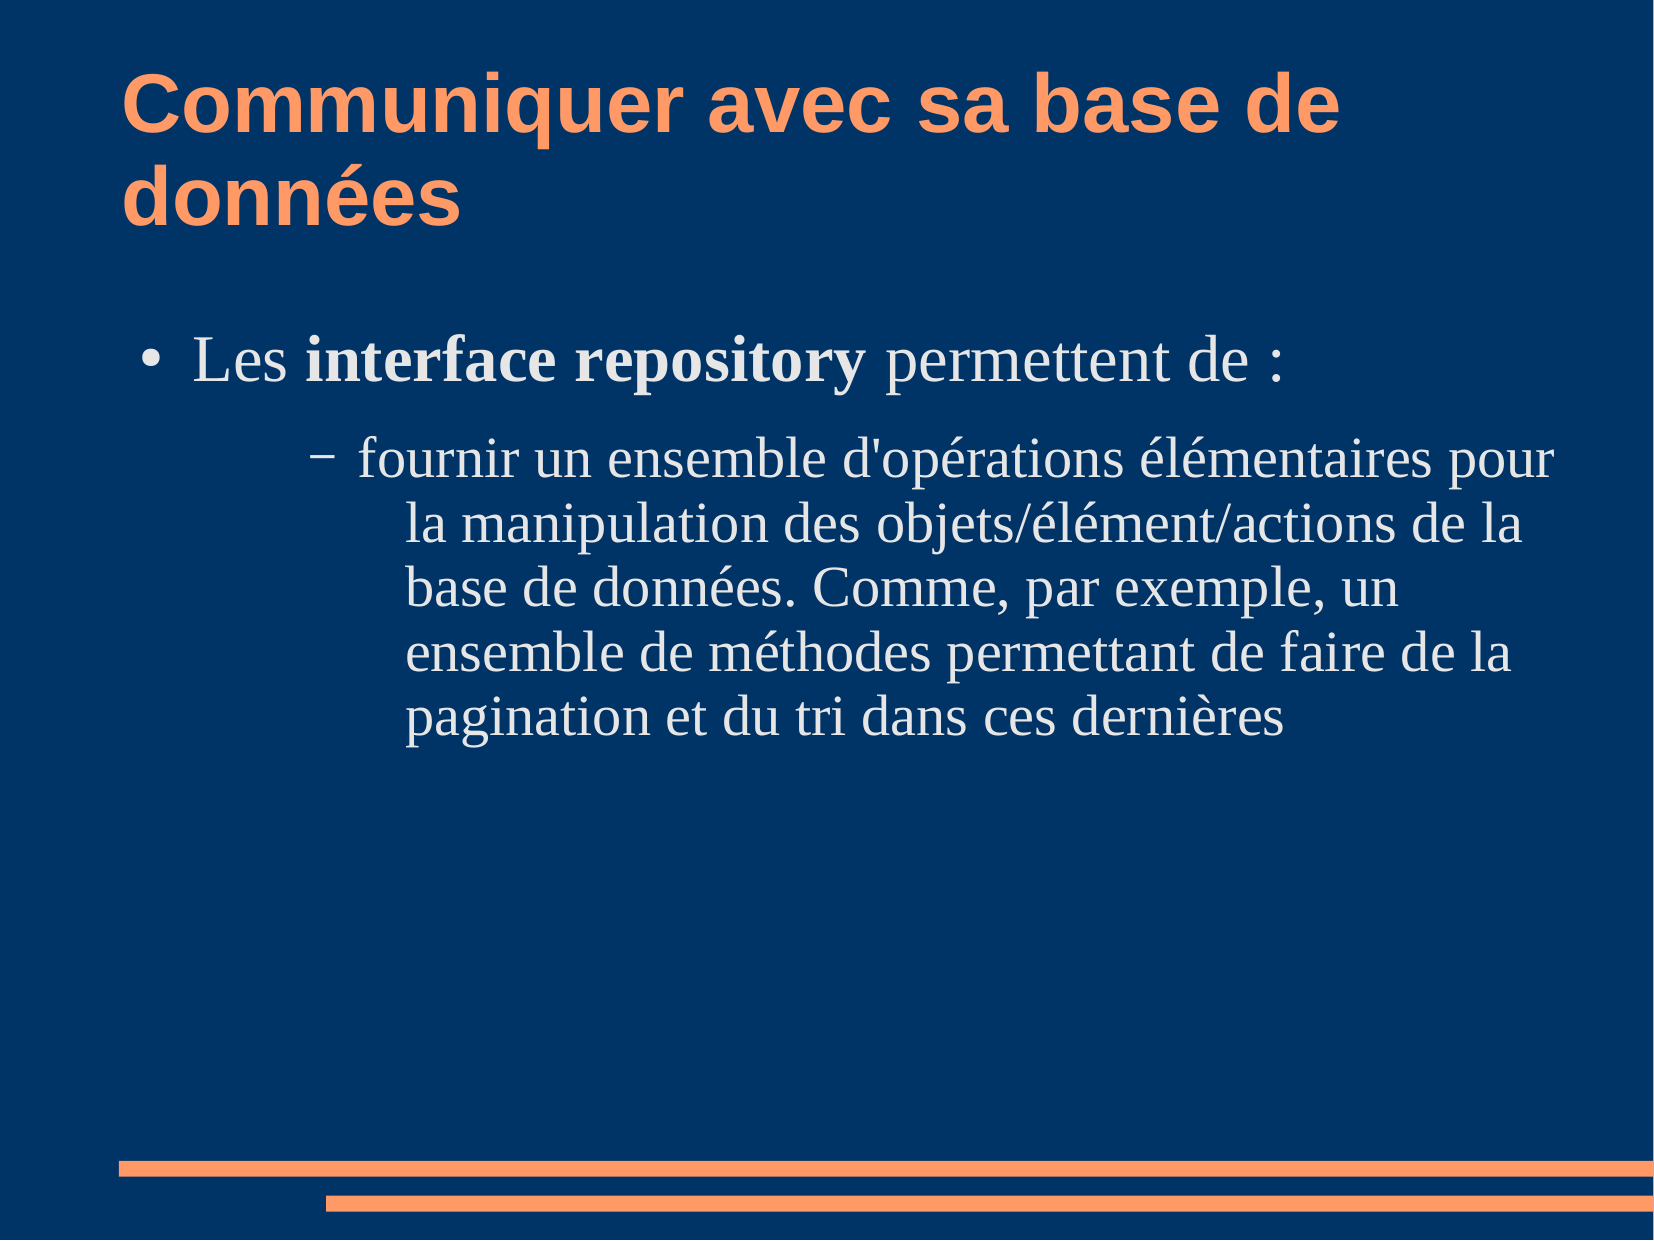

# Communiquer avec sa base de données
Les interface repository permettent de :
fournir un ensemble d'opérations élémentaires pour la manipulation des objets/élément/actions de la base de données. Comme, par exemple, un ensemble de méthodes permettant de faire de la pagination et du tri dans ces dernières